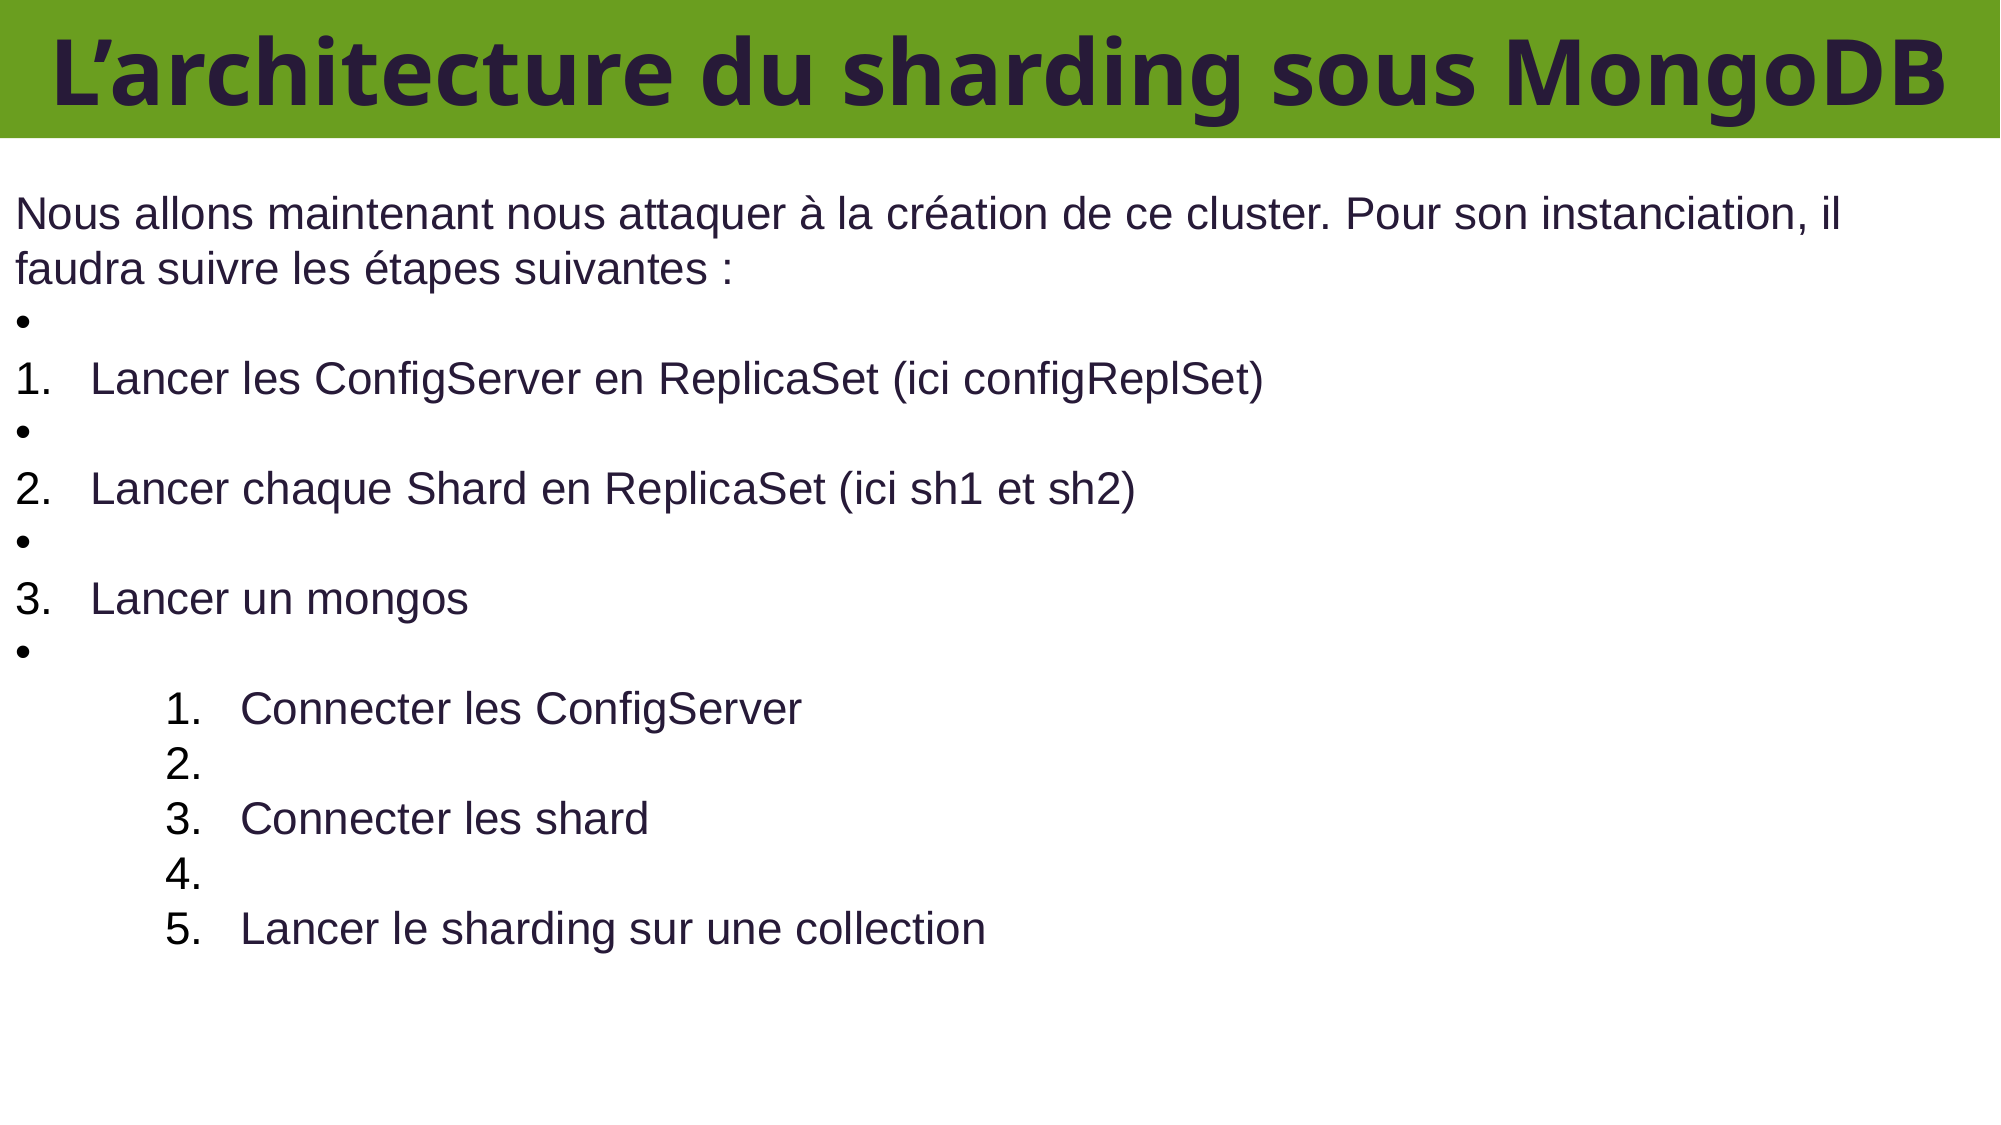

L’architecture du sharding sous MongoDB
Nous allons maintenant nous attaquer à la création de ce cluster. Pour son instanciation, il faudra suivre les étapes suivantes :
Lancer les ConfigServer en ReplicaSet (ici configReplSet)
Lancer chaque Shard en ReplicaSet (ici sh1 et sh2)
Lancer un mongos
Connecter les ConfigServer
Connecter les shard
Lancer le sharding sur une collection